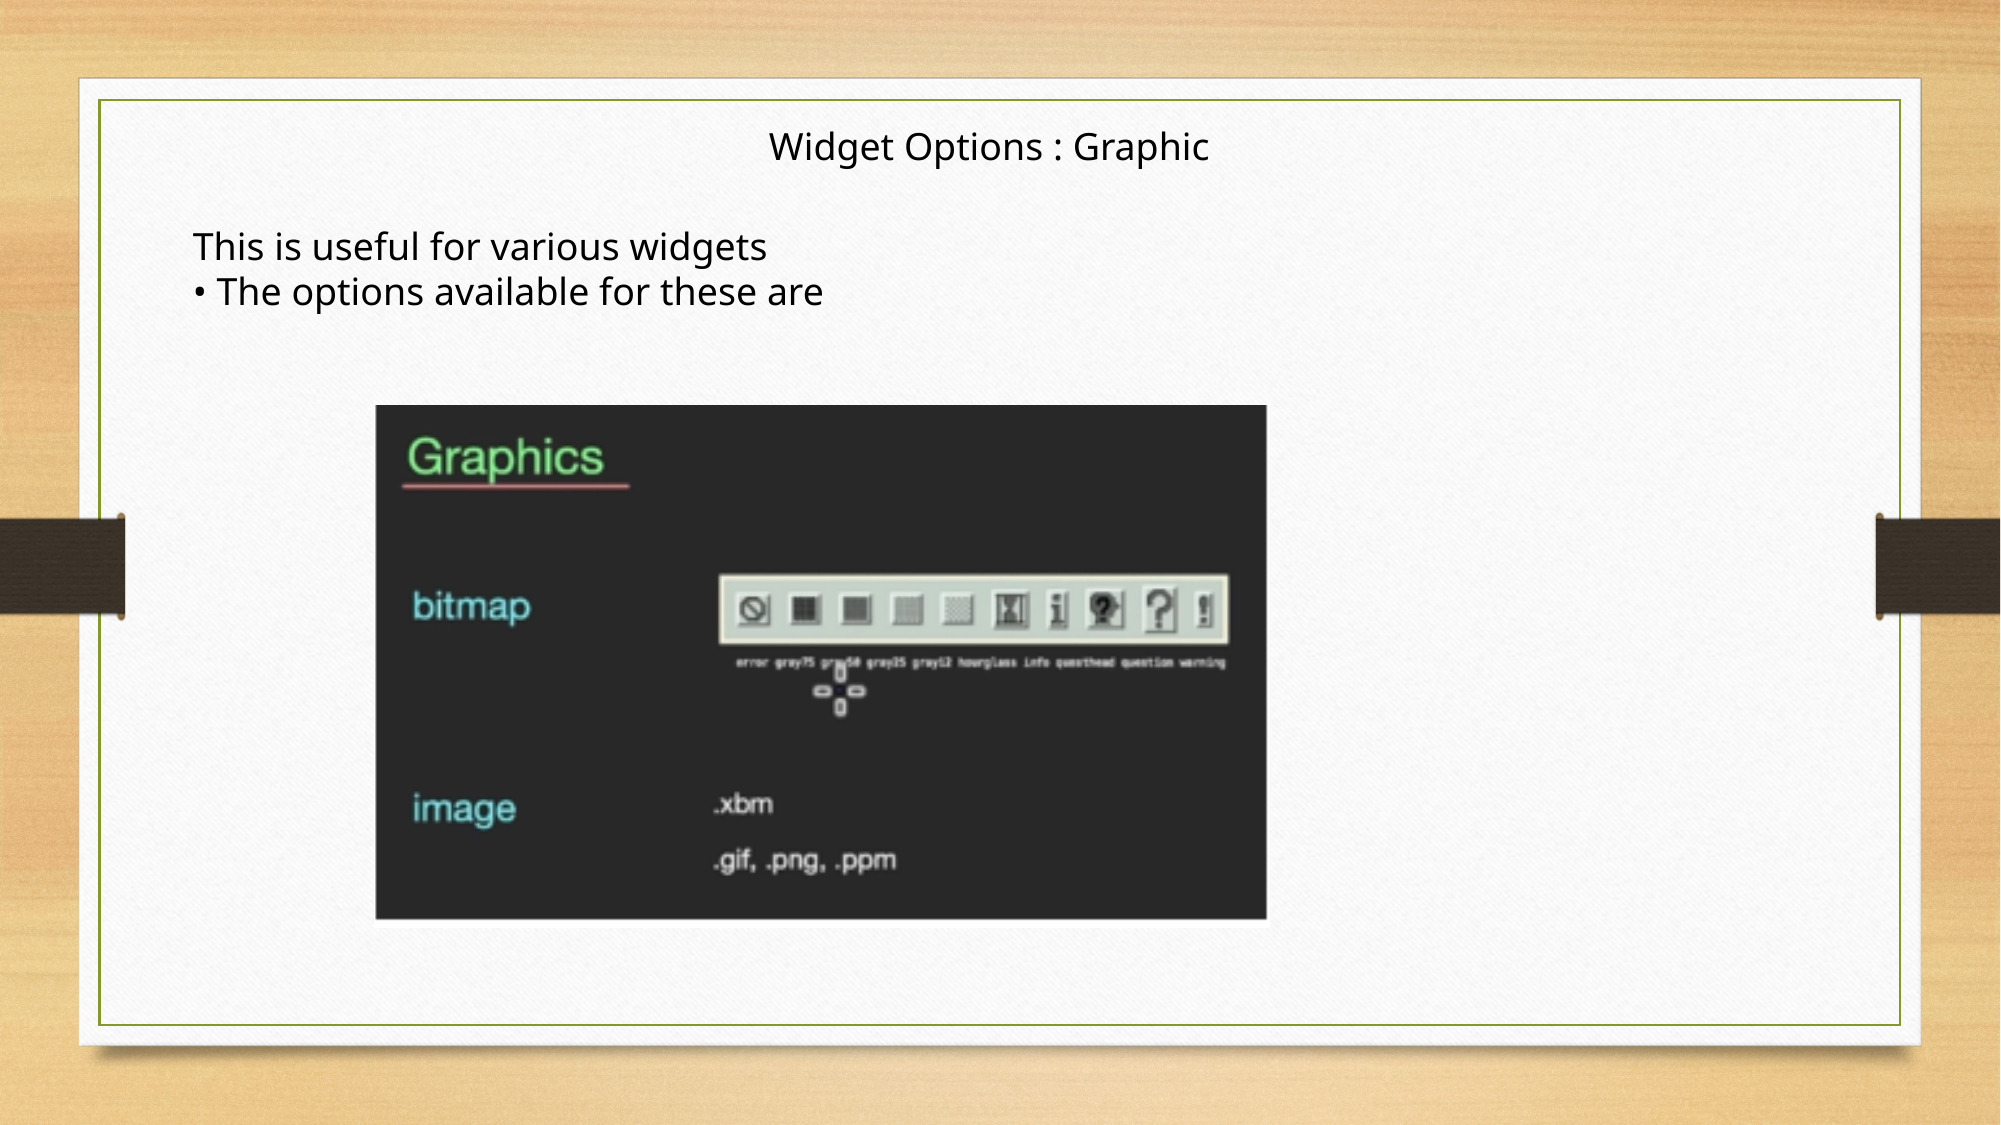

Widget Options : Graphic
This is useful for various widgets
• The options available for these are